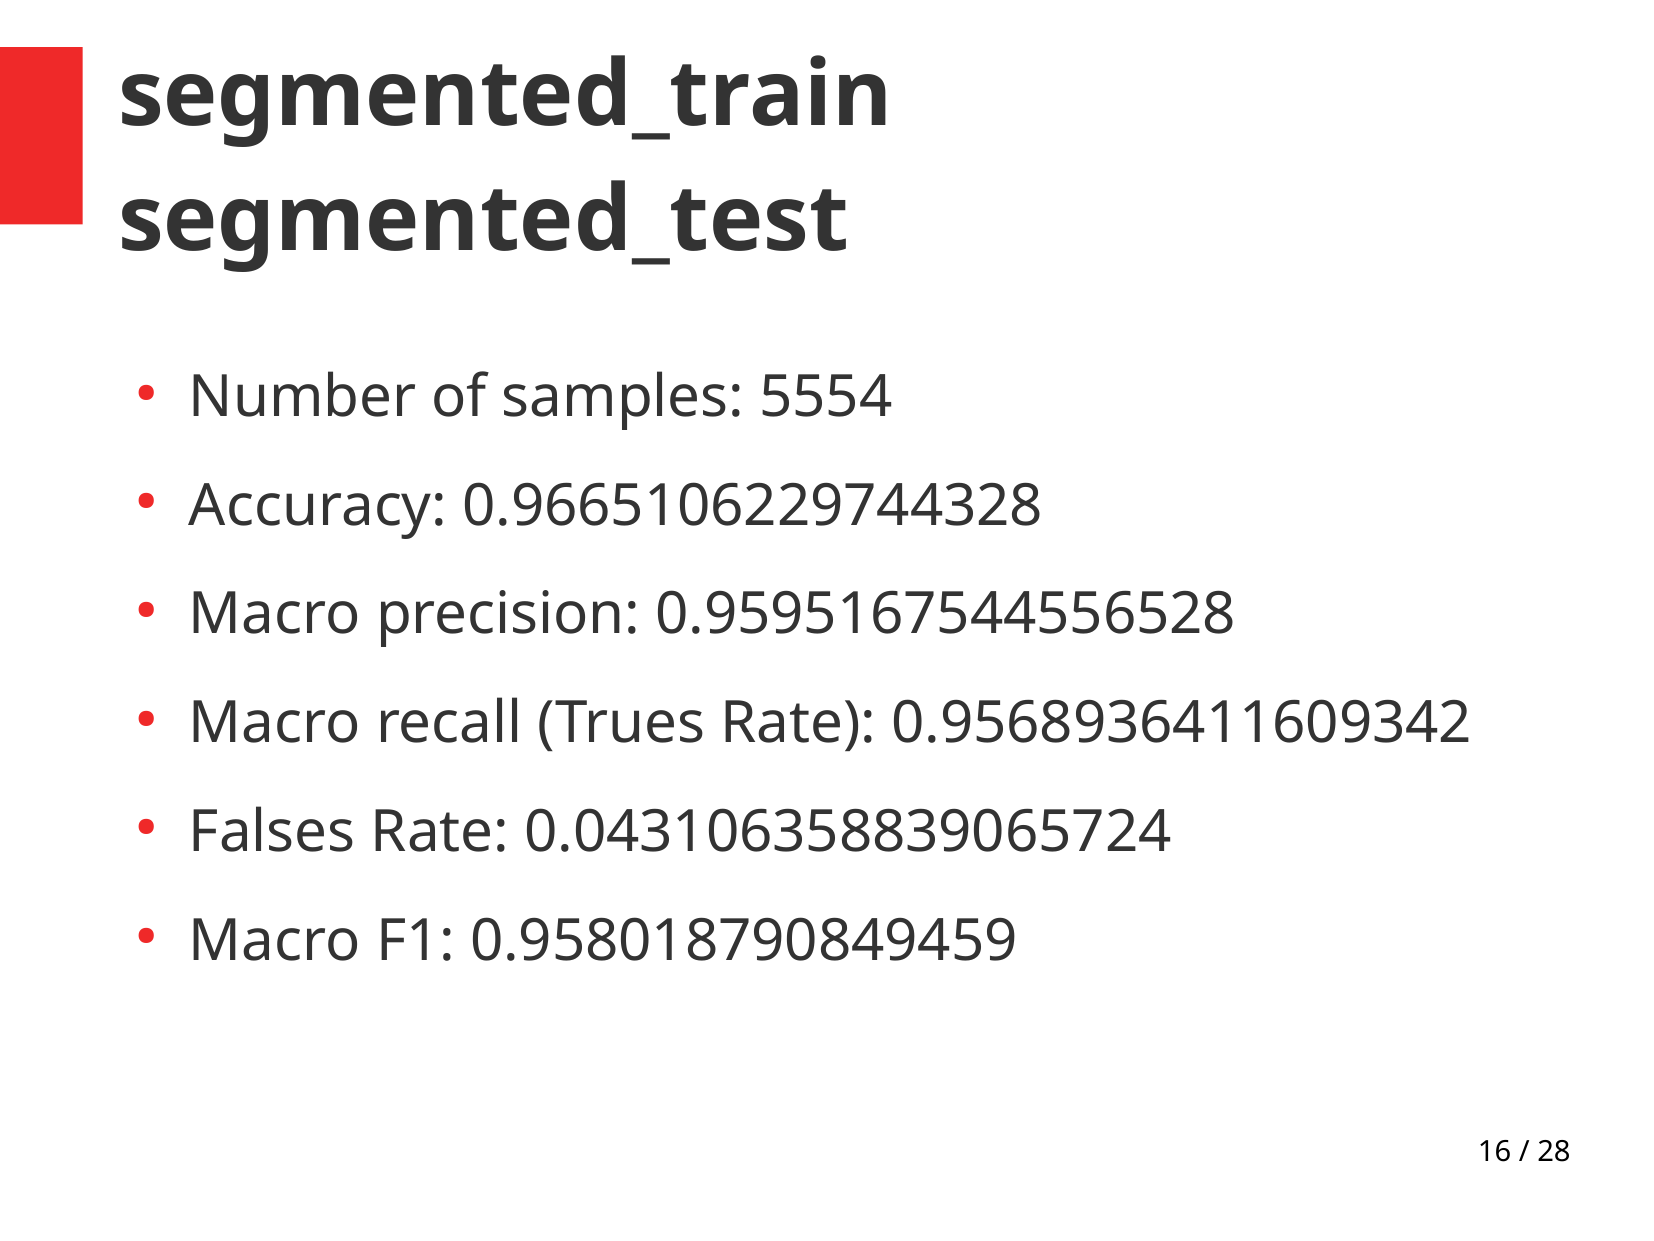

# segmented_train segmented_test
Number of samples: 5554
Accuracy: 0.9665106229744328
Macro precision: 0.9595167544556528
Macro recall (Trues Rate): 0.9568936411609342
Falses Rate: 0.043106358839065724
Macro F1: 0.958018790849459
16